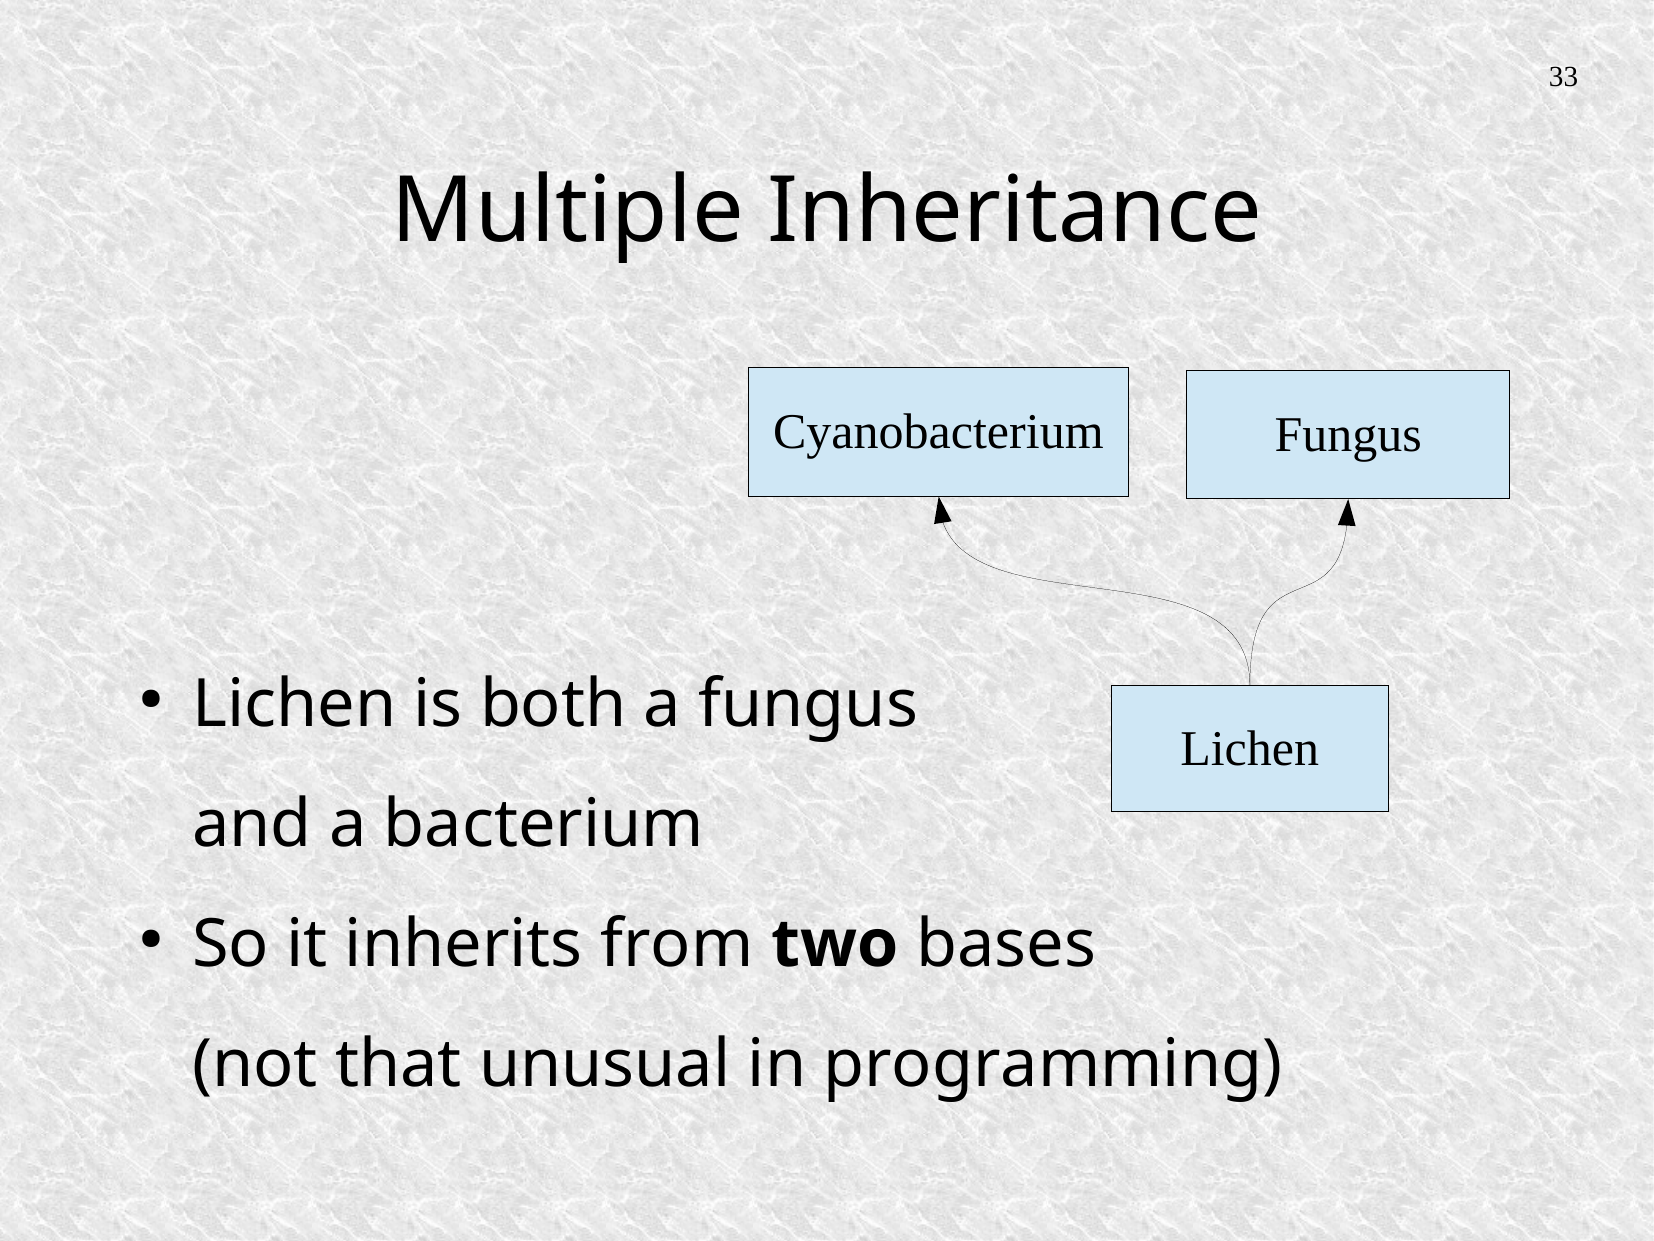

33
Multiple Inheritance
Cyanobacterium
Fungus
# Lichen is both a fungus
and a bacterium
So it inherits from two bases
(not that unusual in programming)
Lichen